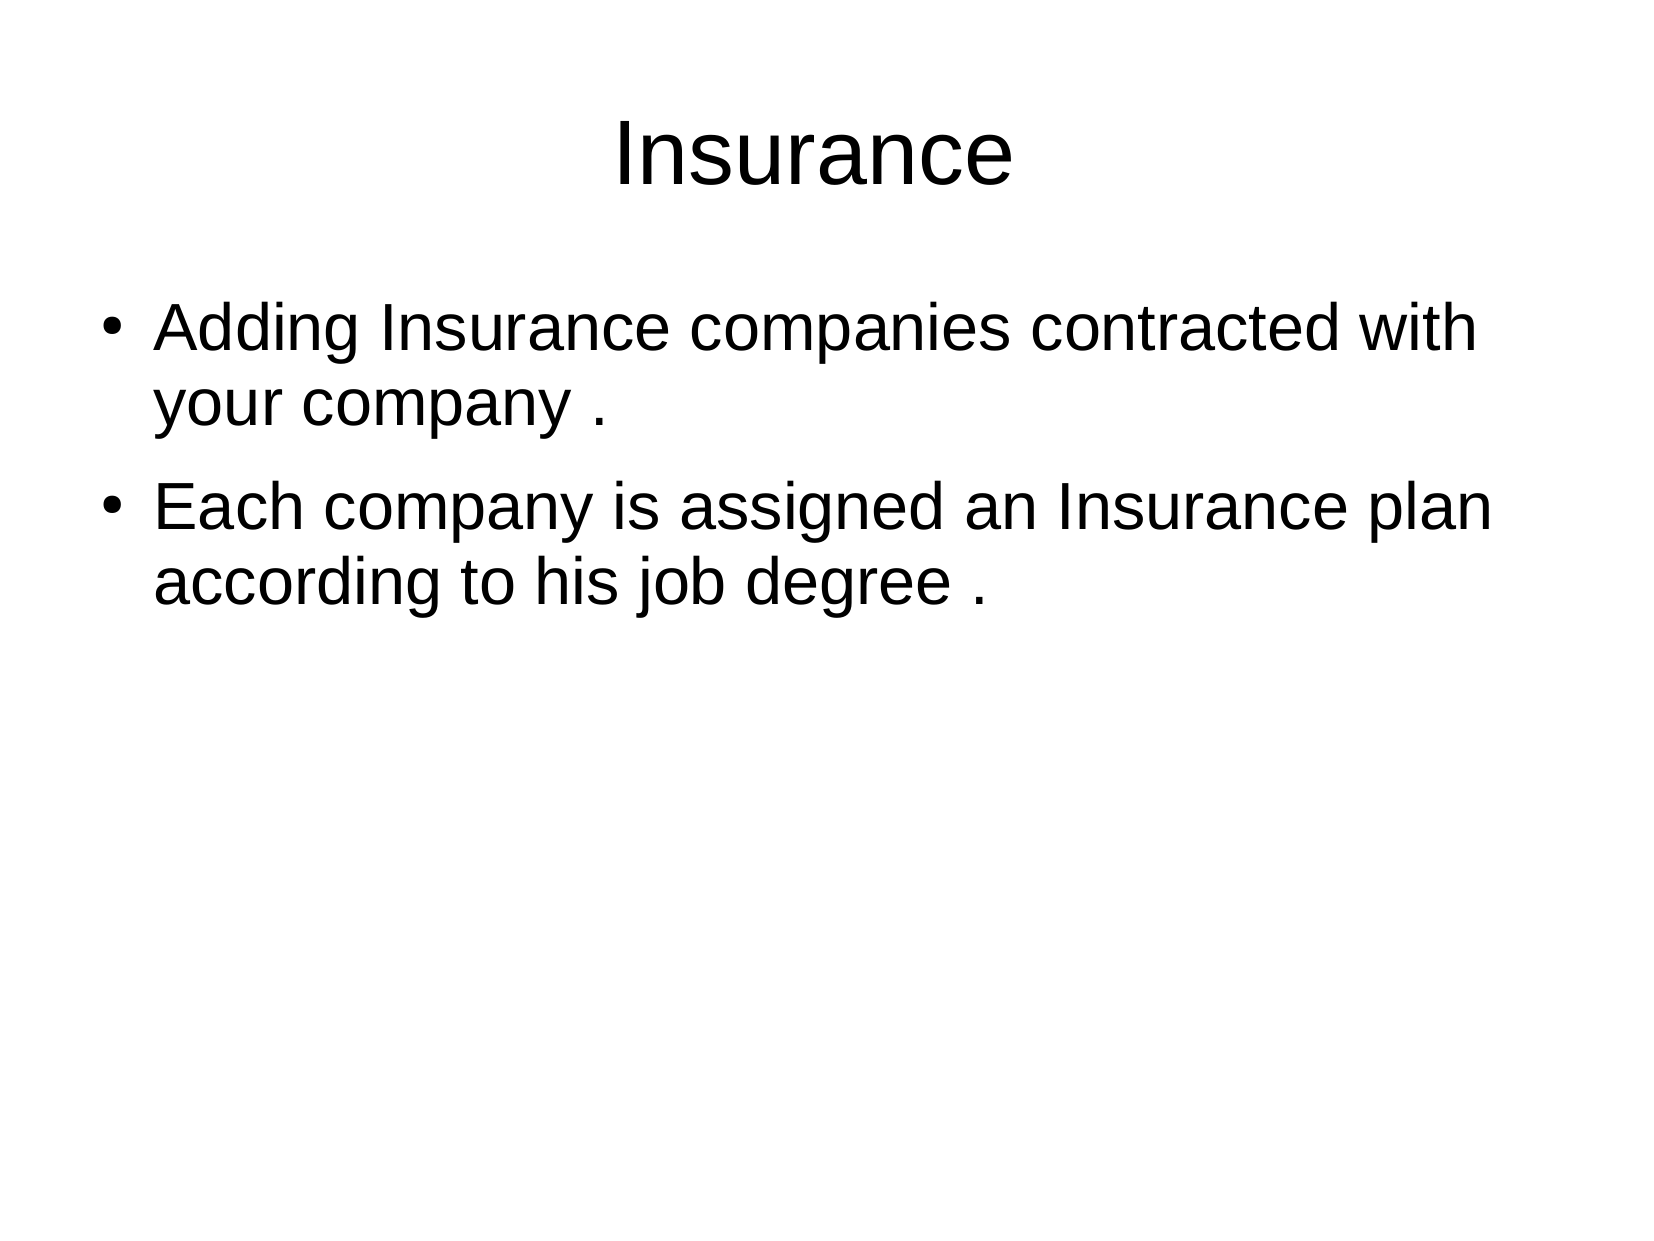

# Insurance
Adding Insurance companies contracted with your company .
Each company is assigned an Insurance plan according to his job degree .